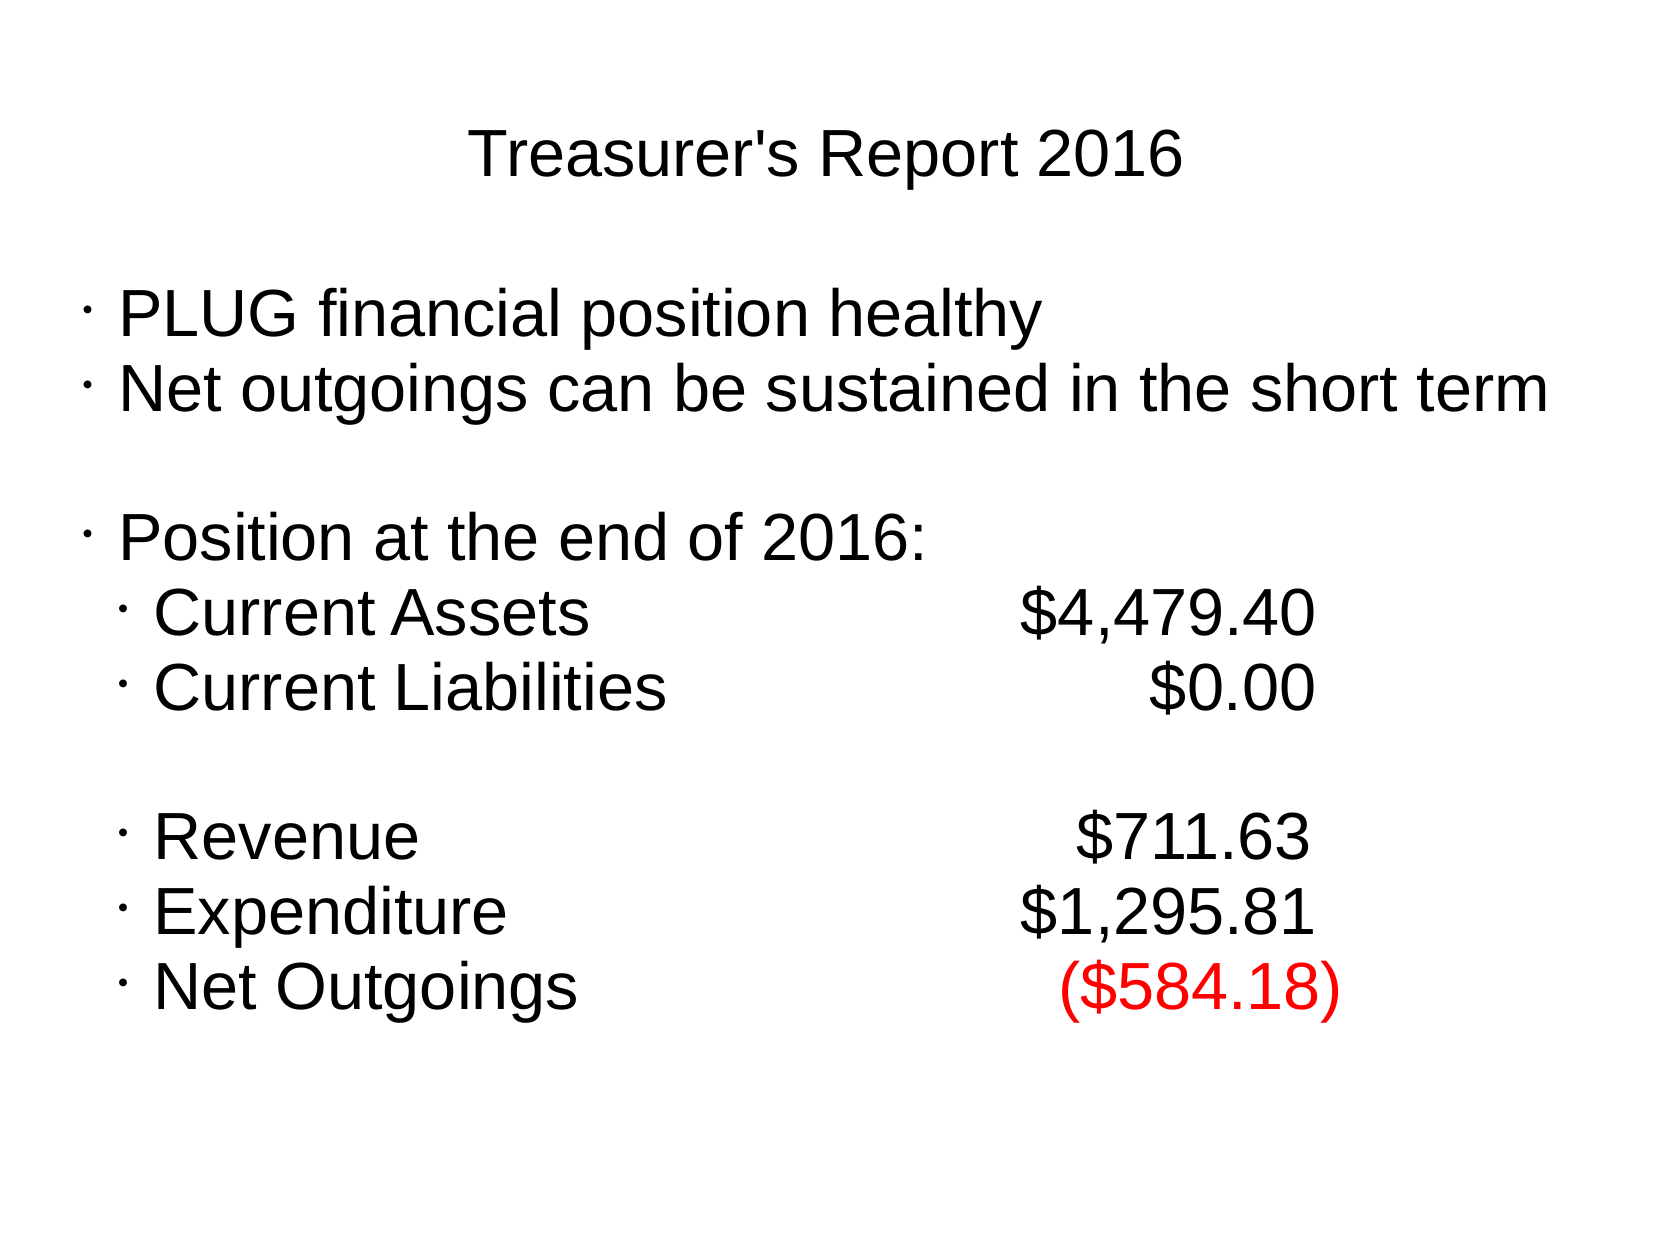

# Treasurer's Report 2016
PLUG financial position healthy
Net outgoings can be sustained in the short term
Position at the end of 2016:
Current Assets						 $4,479.40
Current Liabilities							 $0.00
Revenue 									 $711.63
Expenditure							 $1,295.81
Net Outgoings						 ($584.18)